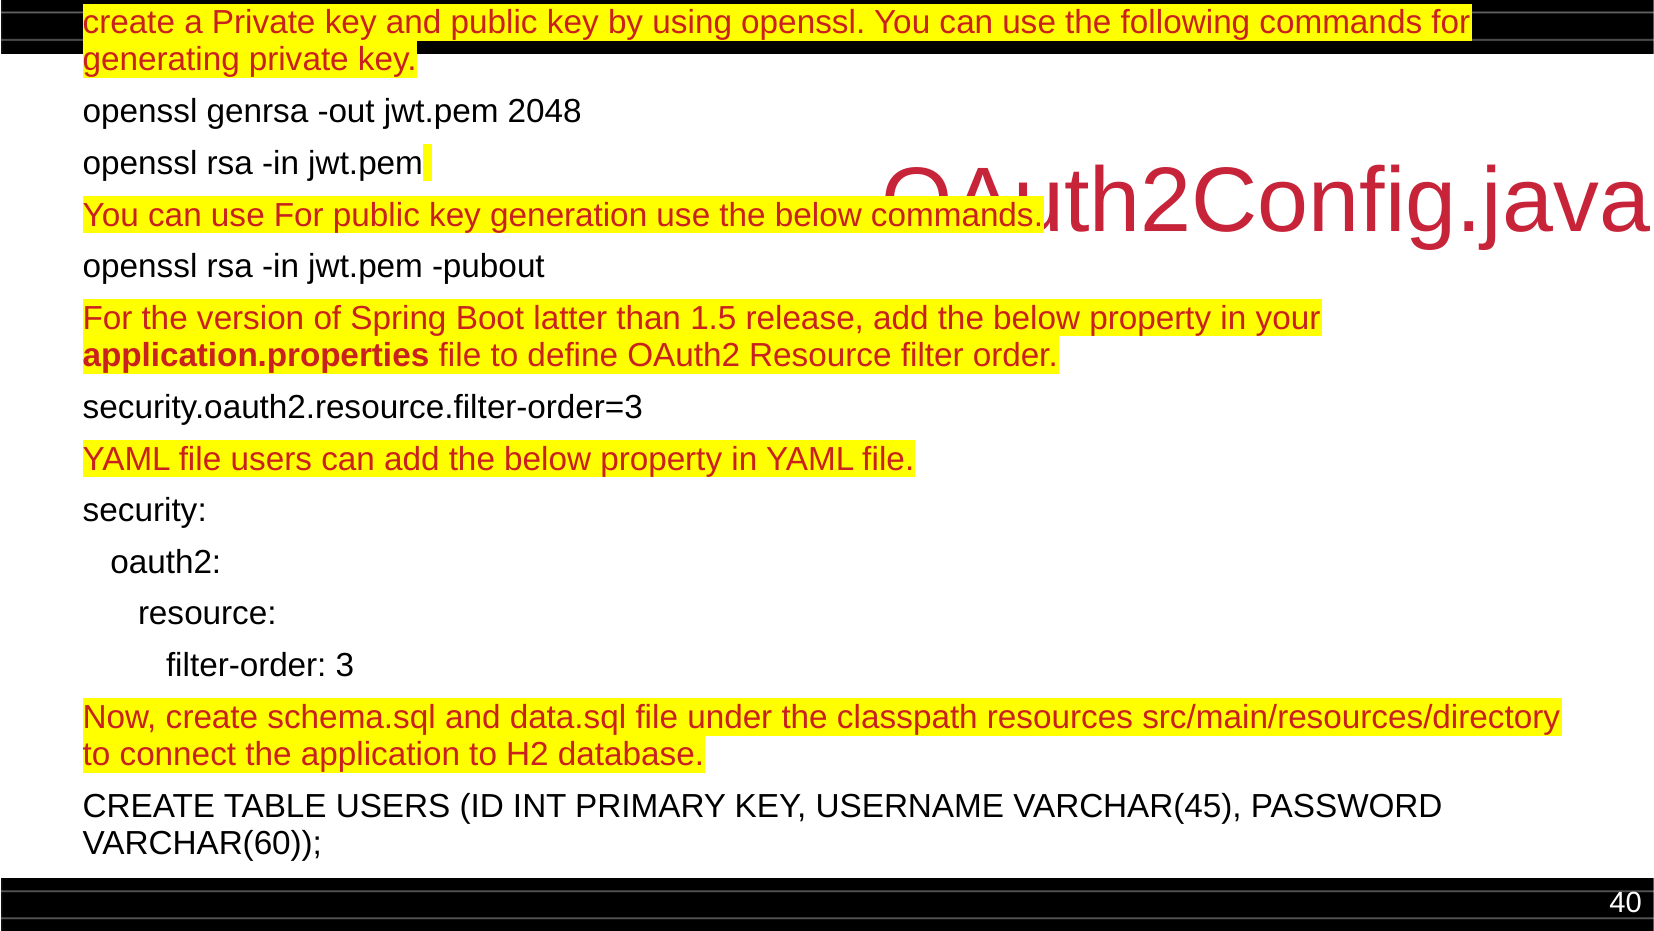

create a Private key and public key by using openssl. You can use the following commands for generating private key.
openssl genrsa -out jwt.pem 2048
openssl rsa -in jwt.pem
You can use For public key generation use the below commands.
openssl rsa -in jwt.pem -pubout
For the version of Spring Boot latter than 1.5 release, add the below property in your application.properties file to define OAuth2 Resource filter order.
security.oauth2.resource.filter-order=3
YAML file users can add the below property in YAML file.
security:
 oauth2:
 resource:
 filter-order: 3
Now, create schema.sql and data.sql file under the classpath resources src/main/resources/directory to connect the application to H2 database.
CREATE TABLE USERS (ID INT PRIMARY KEY, USERNAME VARCHAR(45), PASSWORD VARCHAR(60));
# OAuth2Config.java